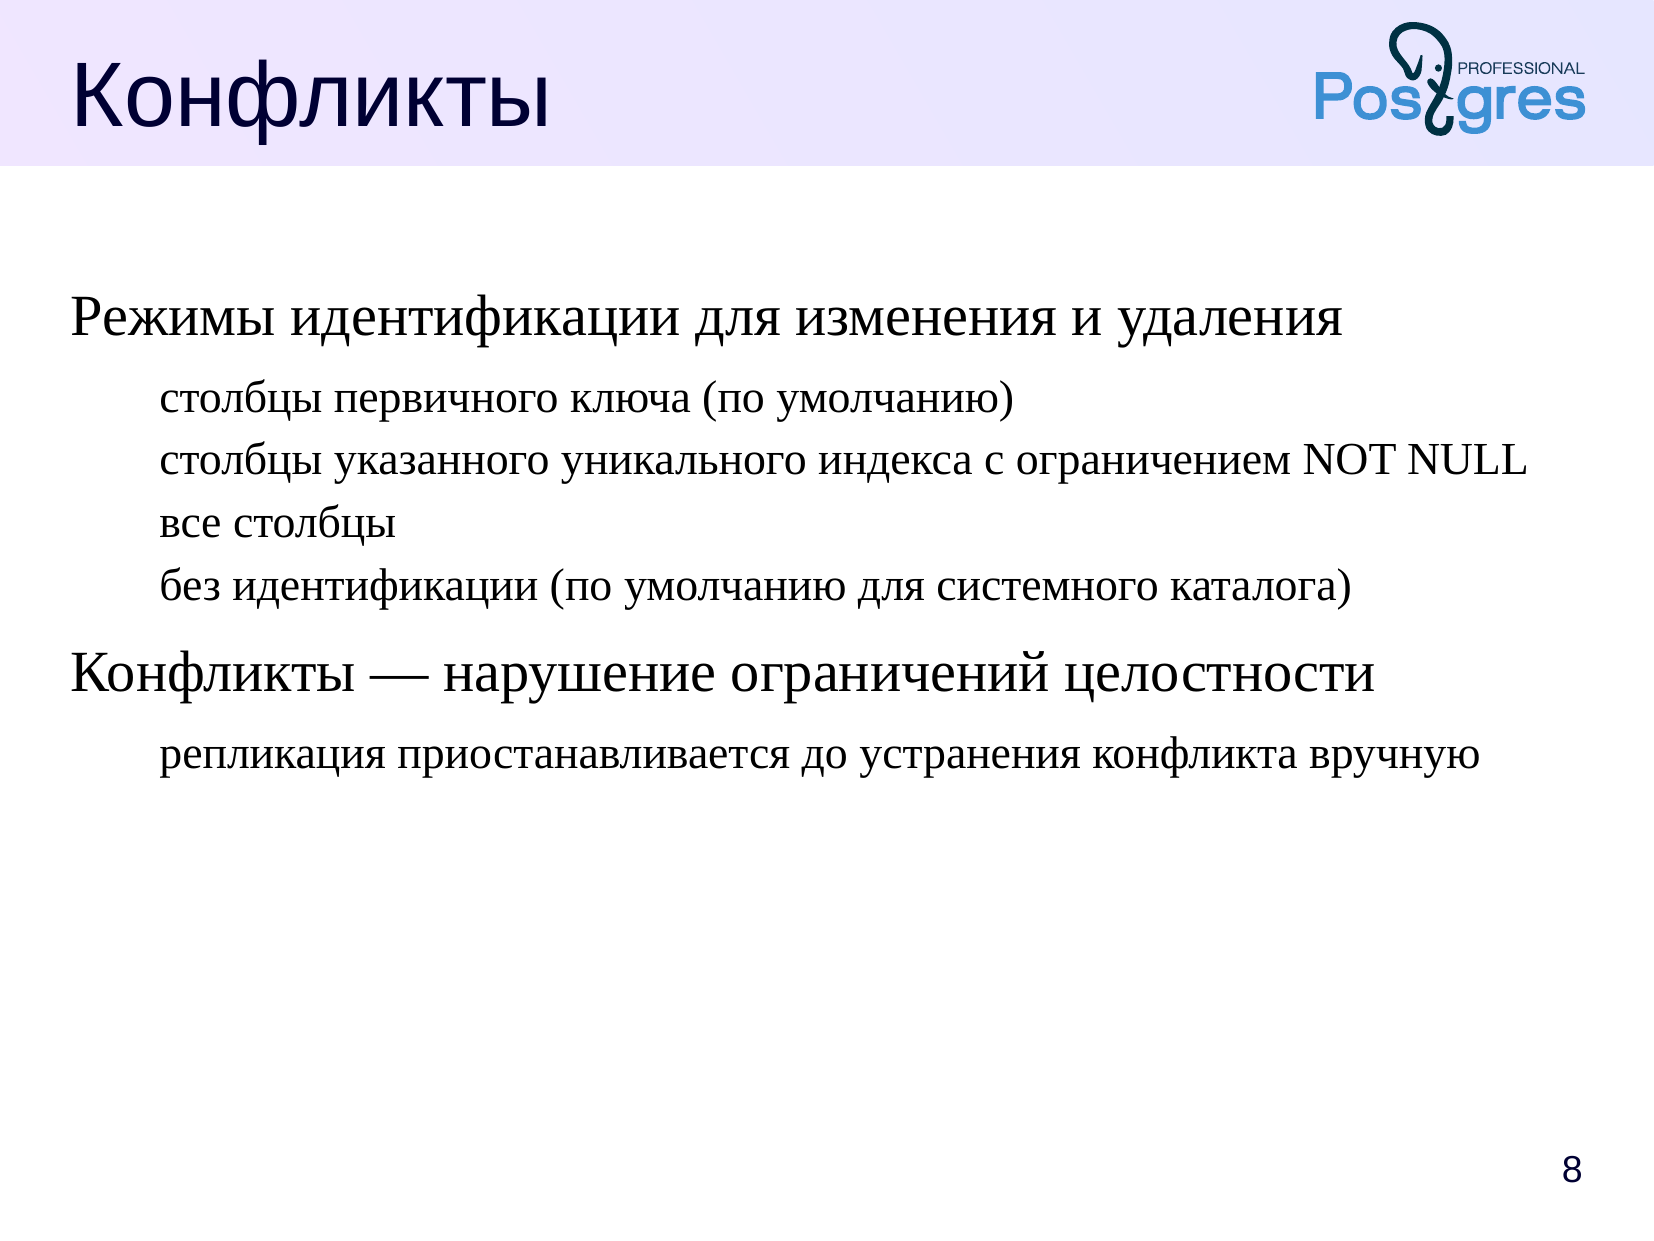

# Конфликты
Режимы идентификации для изменения и удаления
столбцы первичного ключа (по умолчанию)
столбцы указанного уникального индекса с ограничением NOT NULL
все столбцы
без идентификации (по умолчанию для системного каталога)
Конфликты — нарушение ограничений целостности
репликация приостанавливается до устранения конфликта вручную